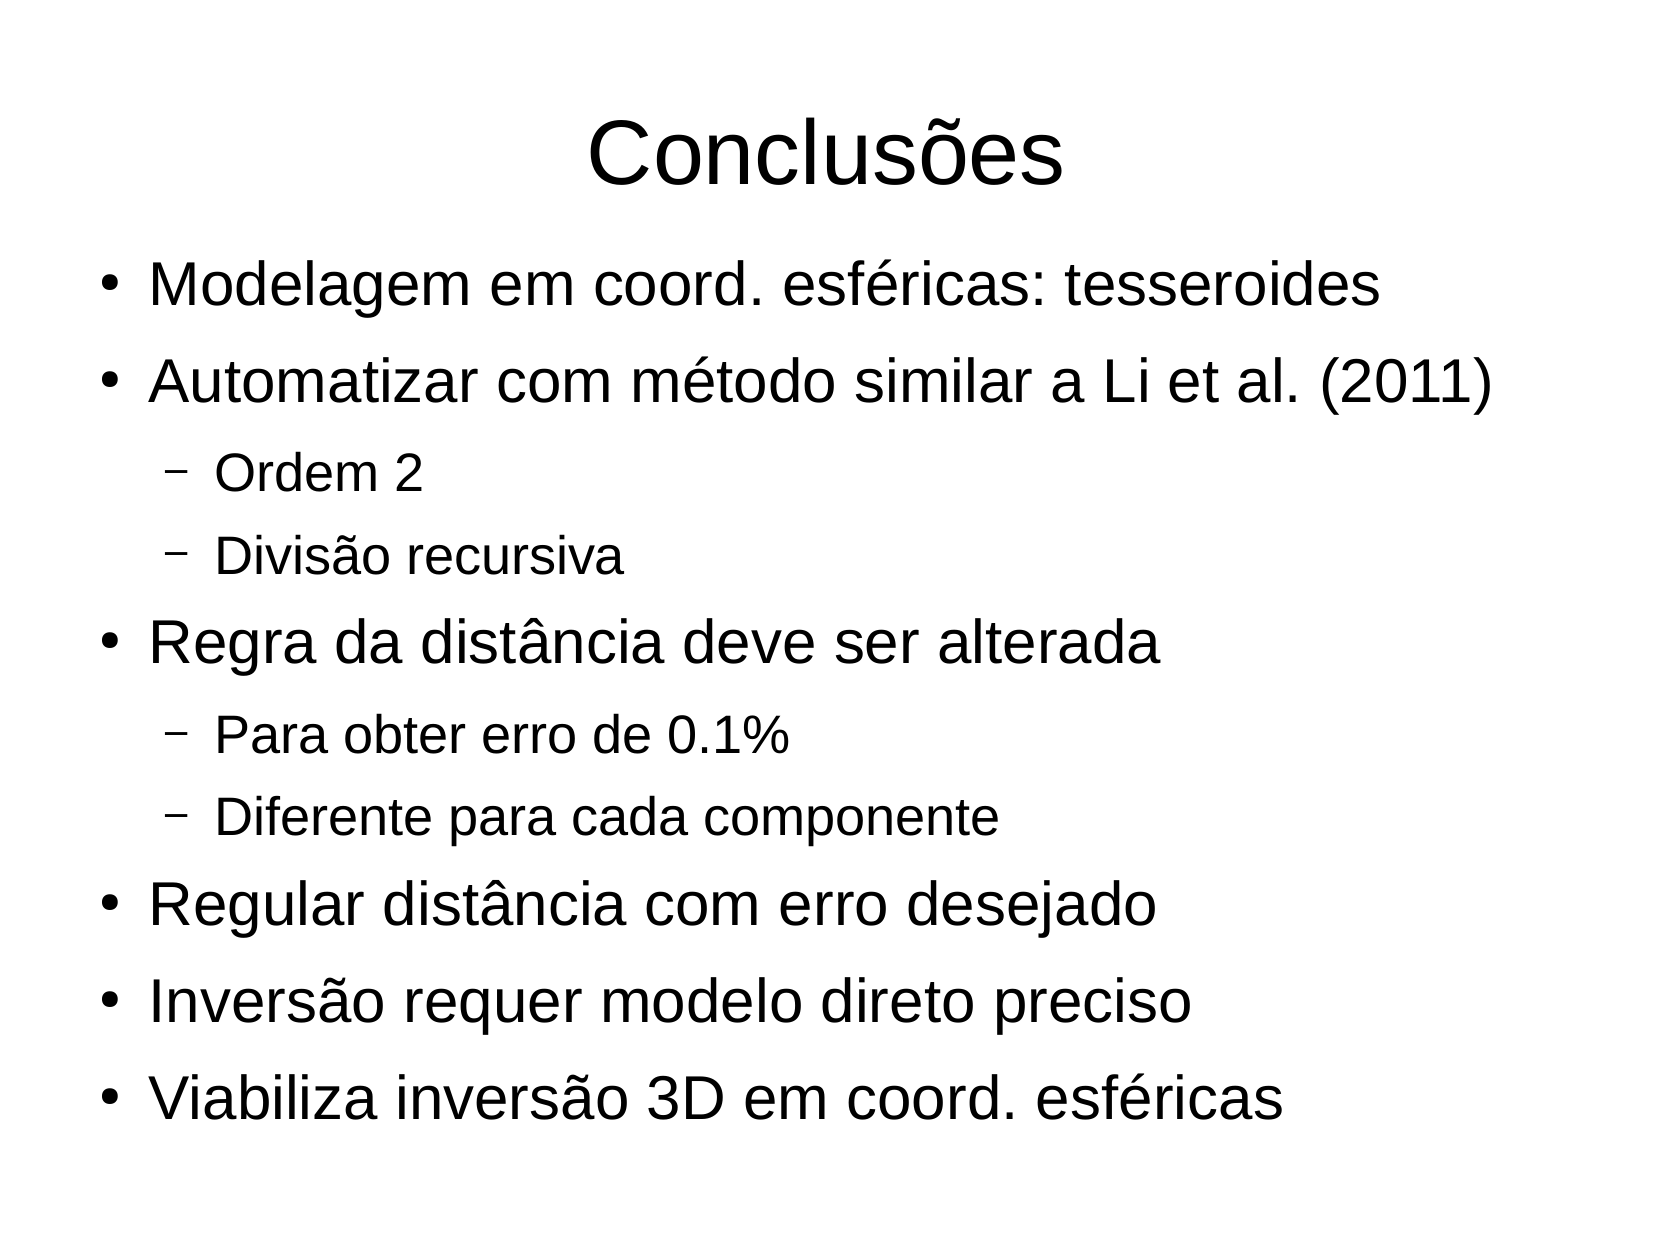

# Conclusões
Modelagem em coord. esféricas: tesseroides
Automatizar com método similar a Li et al. (2011)
Ordem 2
Divisão recursiva
Regra da distância deve ser alterada
Para obter erro de 0.1%
Diferente para cada componente
Regular distância com erro desejado
Inversão requer modelo direto preciso
Viabiliza inversão 3D em coord. esféricas